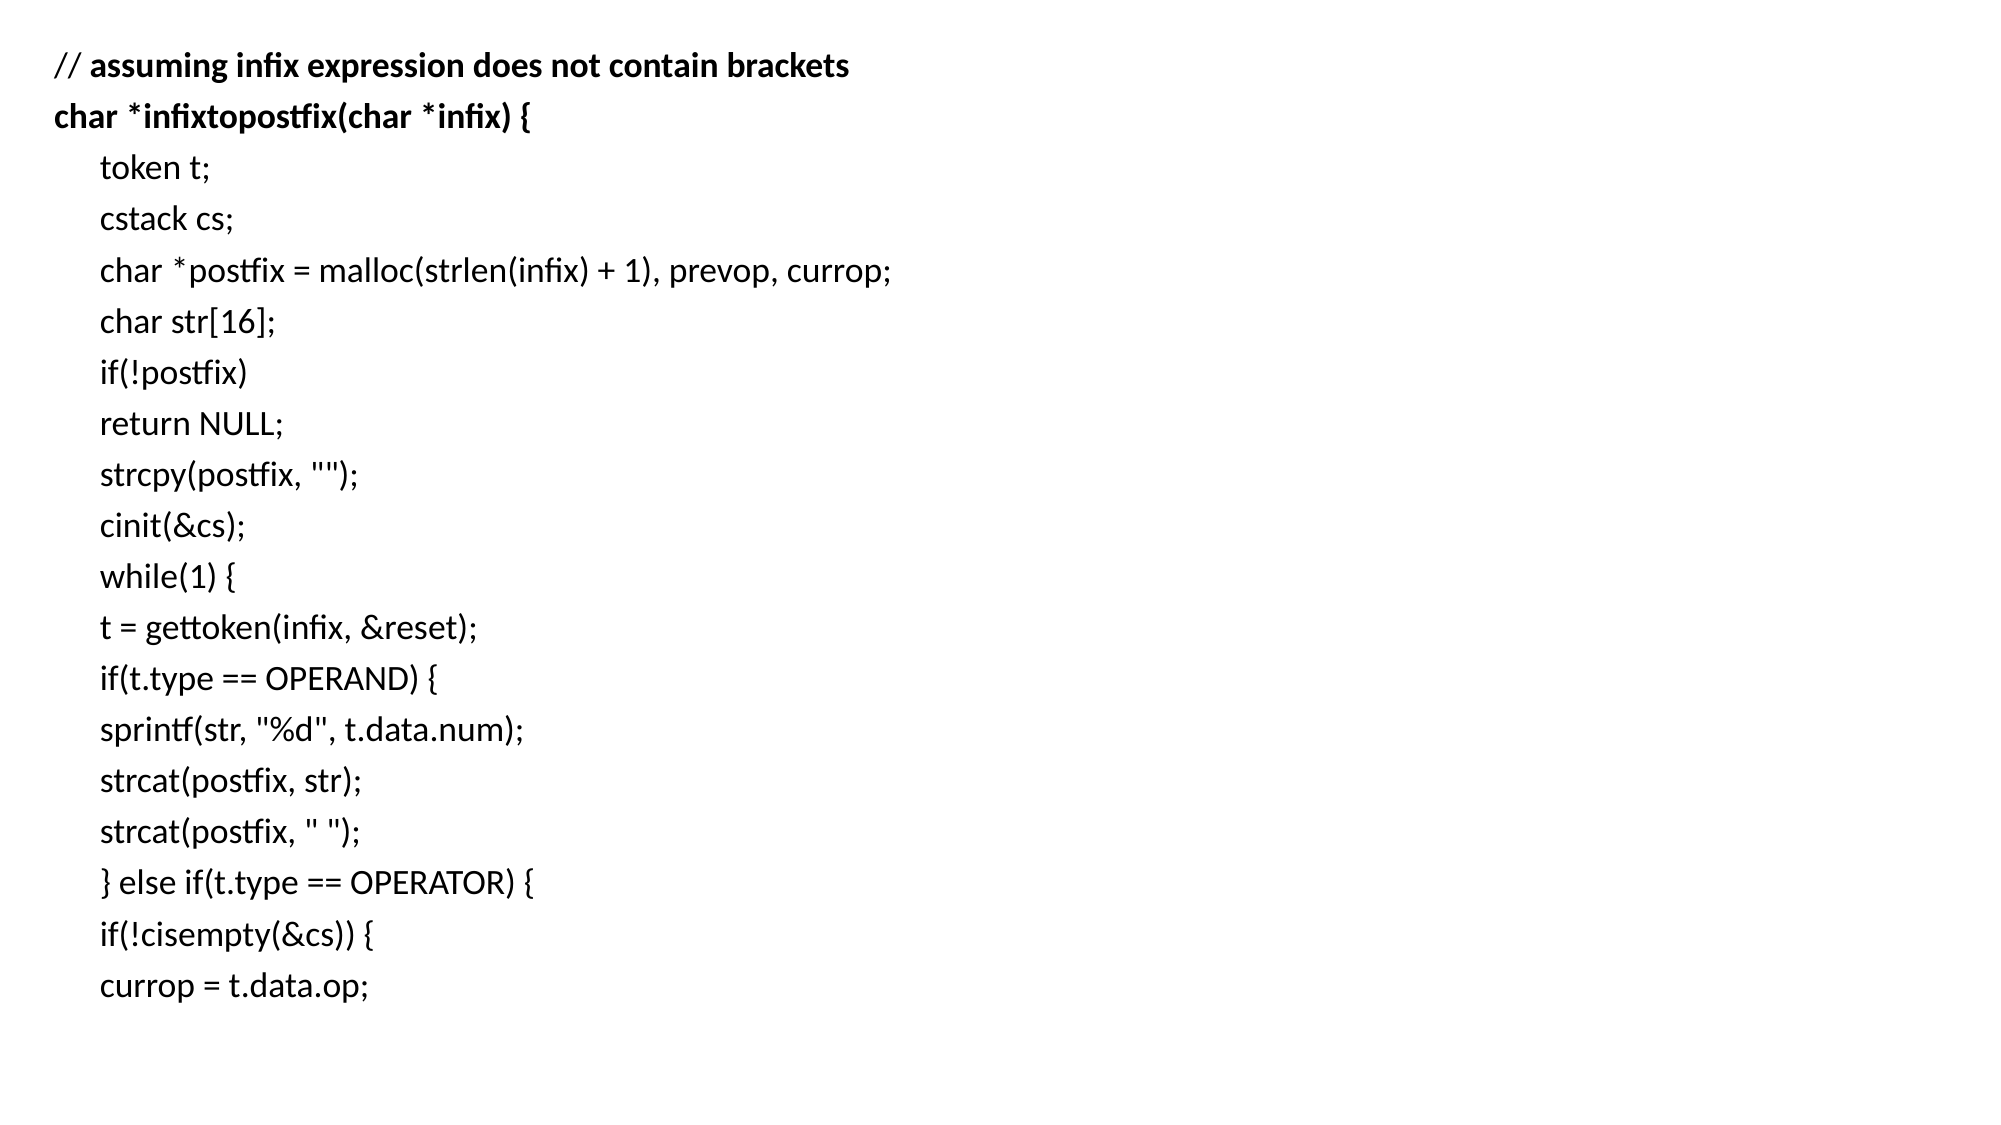

# // assuming infix expression does not contain brackets
char *infixtopostfix(char *infix) {
	token t;
	cstack cs;
	char *postfix = malloc(strlen(infix) + 1), prevop, currop;
	char str[16];
	if(!postfix)
		return NULL;
	strcpy(postfix, "");
	cinit(&cs);
	while(1) {
		t = gettoken(infix, &reset);
		if(t.type == OPERAND) {
			sprintf(str, "%d", t.data.num);
			strcat(postfix, str);
			strcat(postfix, " ");
		} else if(t.type == OPERATOR) {
			if(!cisempty(&cs)) {
				currop = t.data.op;